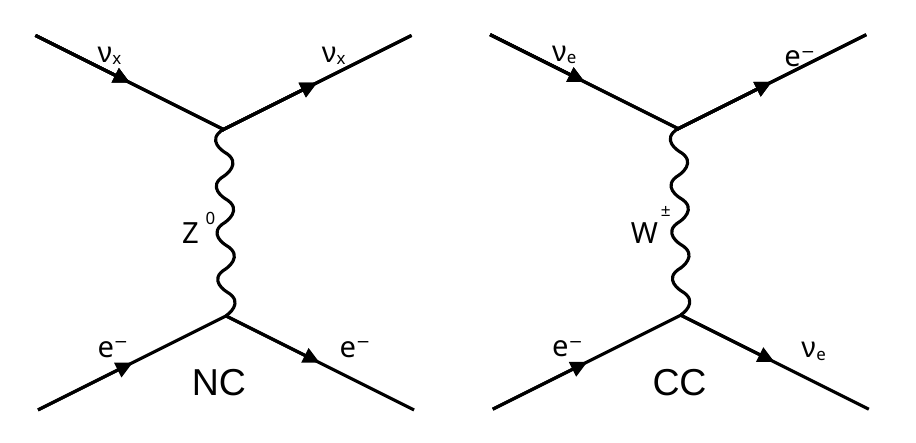

νe
νx
νx
0
Z
e−
e−
e−
±
W
e−
νe
NC
CC